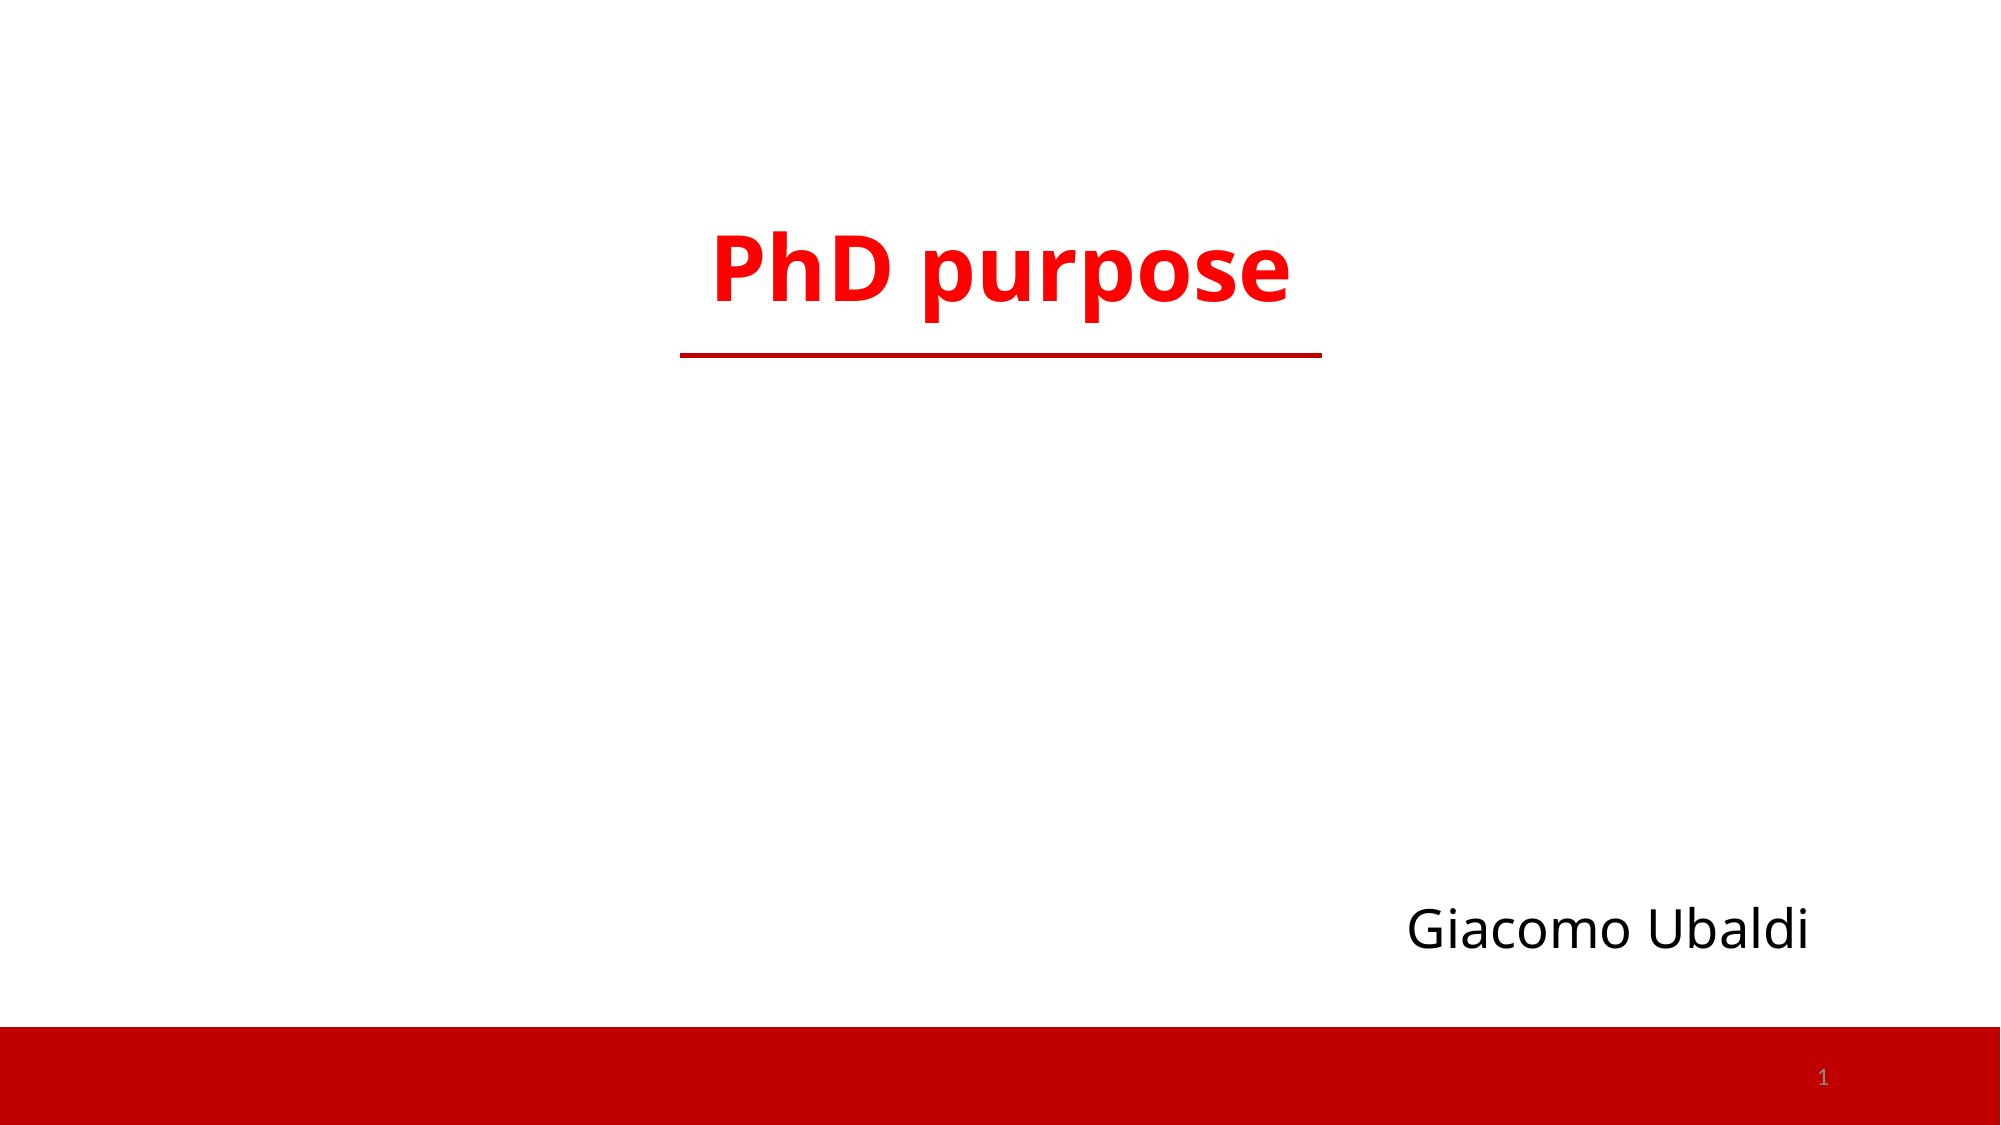

PhD purpose
Giacomo Ubaldi
1
Giacomo Ubaldi